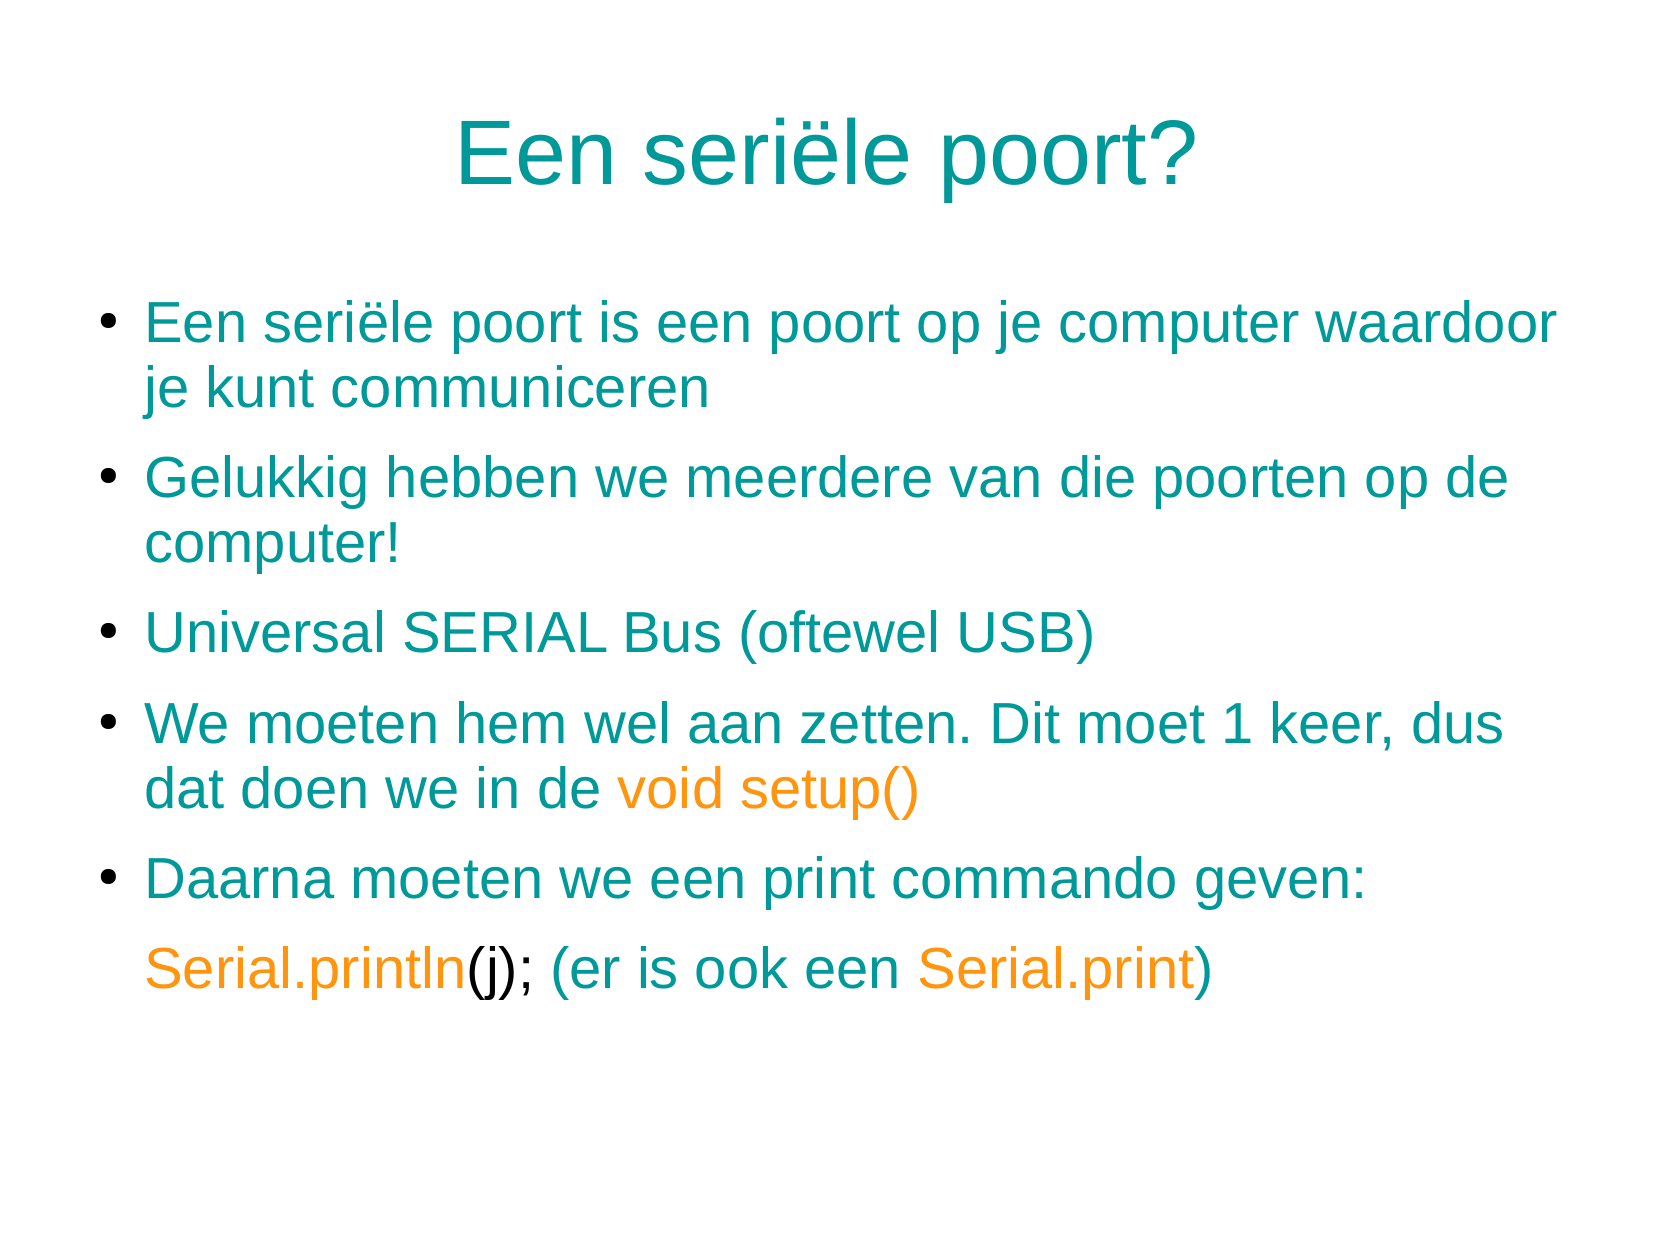

# Een seriële poort?
Een seriële poort is een poort op je computer waardoor je kunt communiceren
Gelukkig hebben we meerdere van die poorten op de computer!
Universal SERIAL Bus (oftewel USB)
We moeten hem wel aan zetten. Dit moet 1 keer, dus dat doen we in de void setup()
Daarna moeten we een print commando geven:
Serial.println(j); (er is ook een Serial.print)